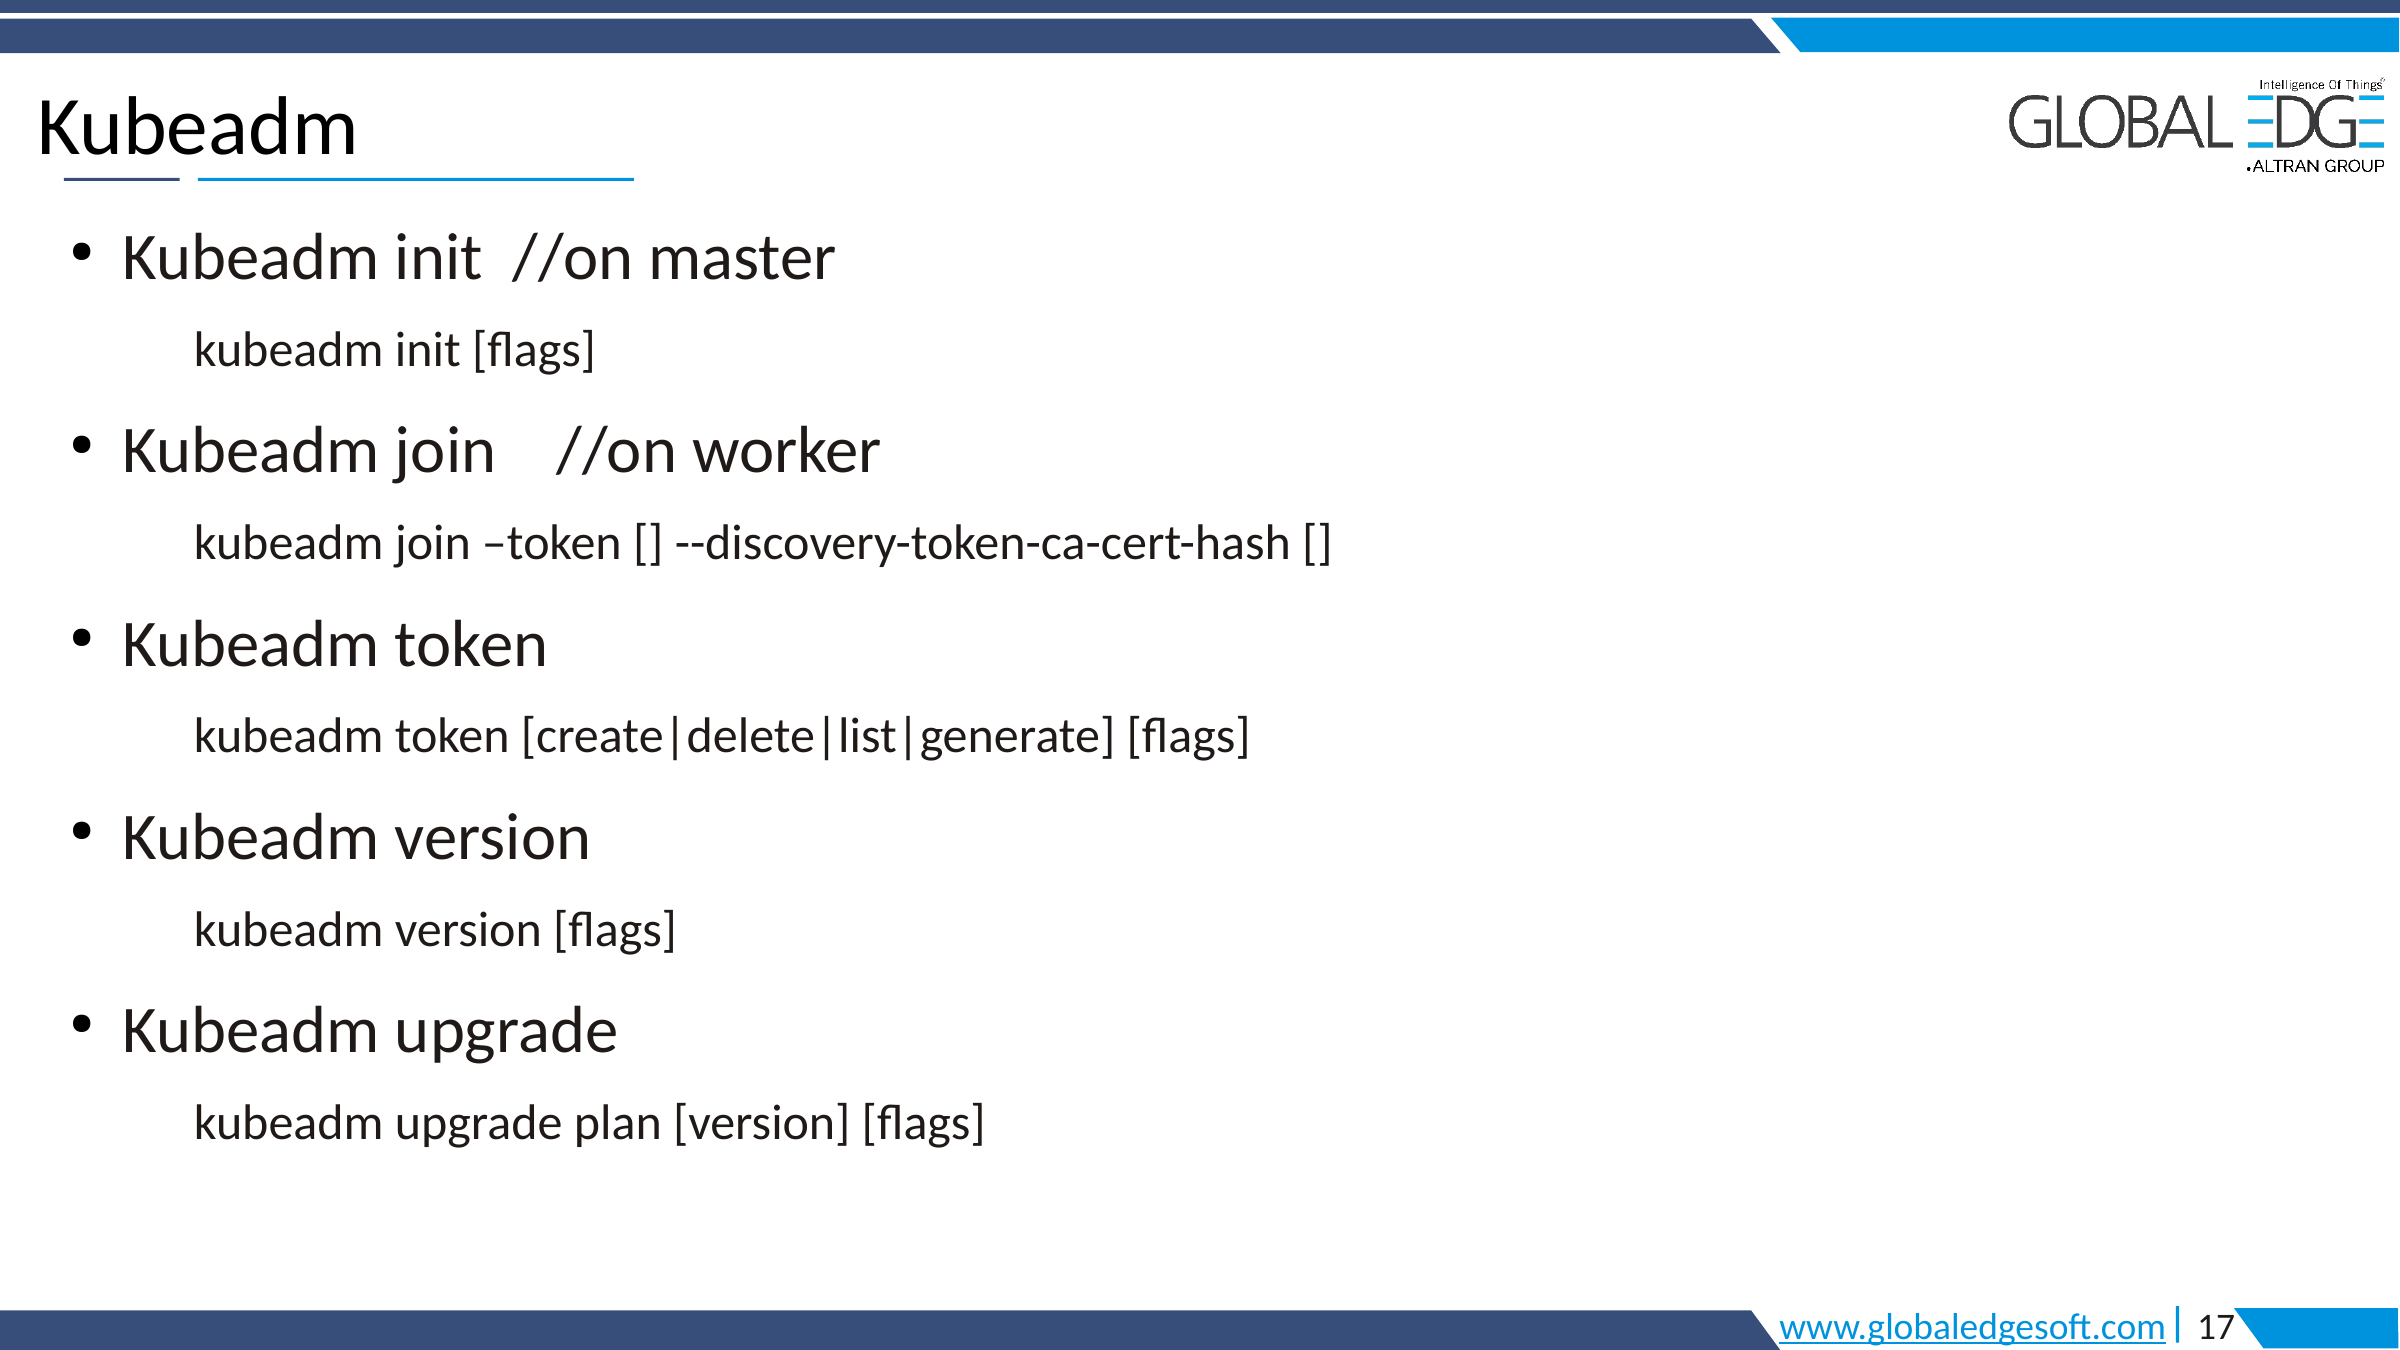

# Kubeadm
Kubeadm init //on master
kubeadm init [flags]
Kubeadm join //on worker
kubeadm join –token [] --discovery-token-ca-cert-hash []
Kubeadm token
kubeadm token [create|delete|list|generate] [flags]
Kubeadm version
kubeadm version [flags]
Kubeadm upgrade
kubeadm upgrade plan [version] [flags]